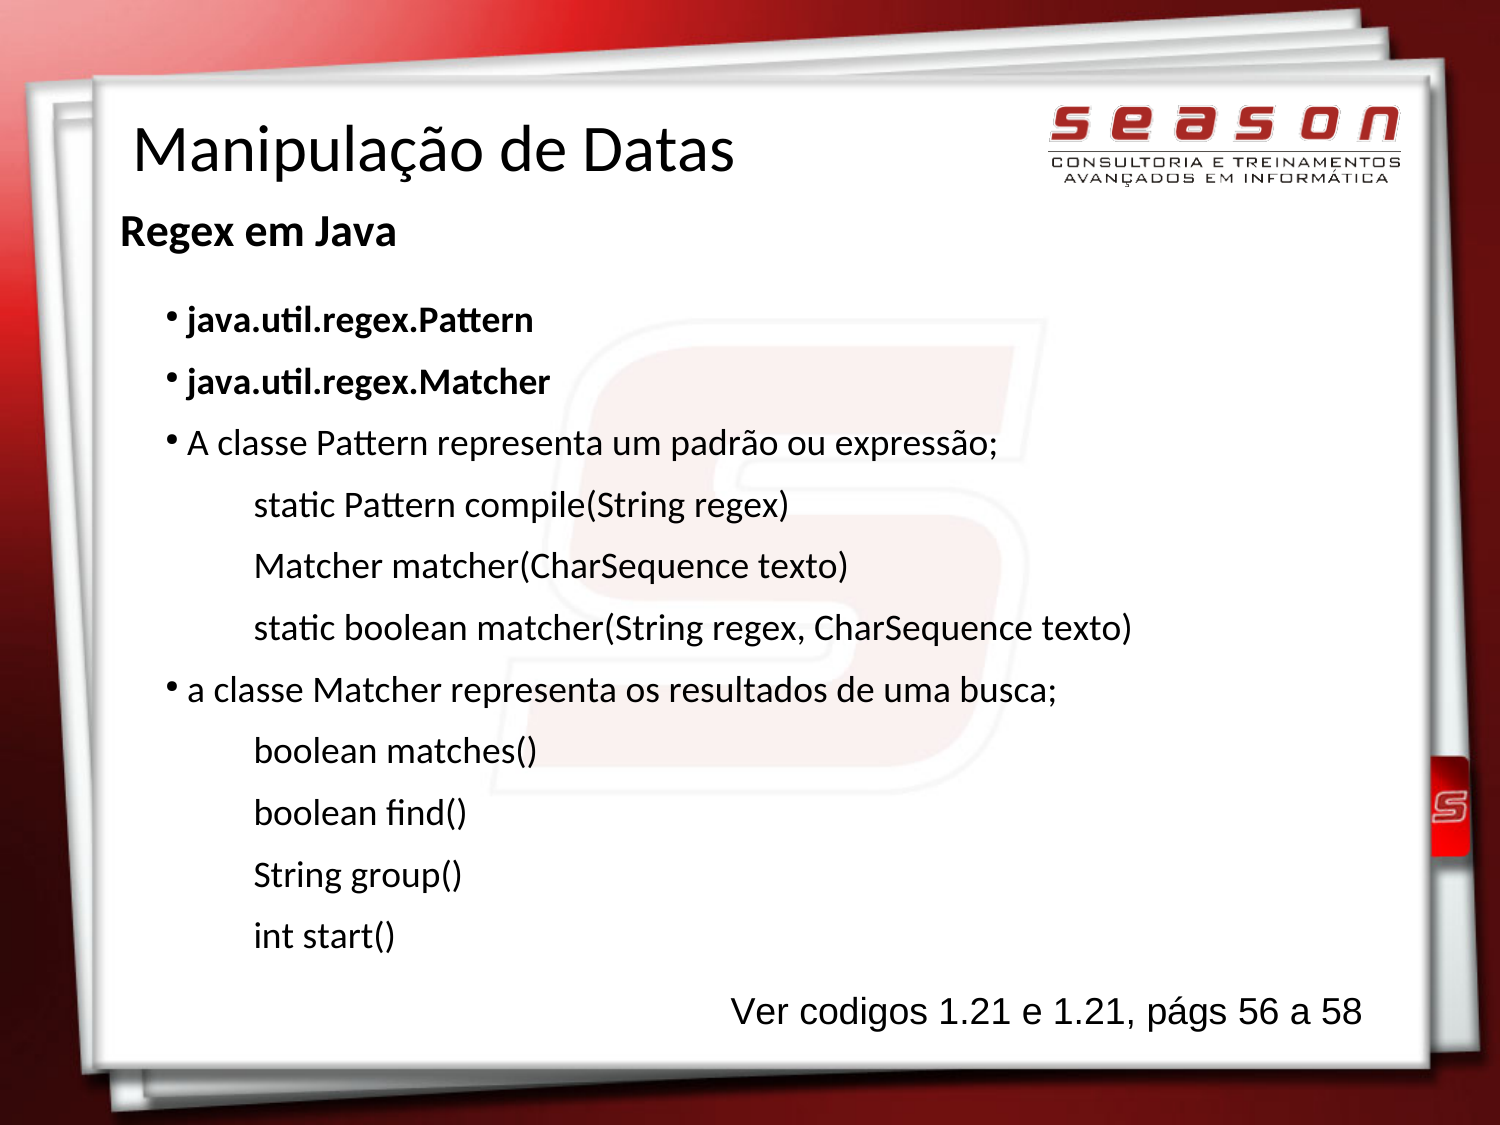

# Manipulação de Datas
Regex em Java
 java.util.regex.Pattern
 java.util.regex.Matcher
 A classe Pattern representa um padrão ou expressão;
static Pattern compile(String regex)
Matcher matcher(CharSequence texto)
static boolean matcher(String regex, CharSequence texto)
 a classe Matcher representa os resultados de uma busca;
boolean matches()
boolean find()
String group()
int start()
Ver codigos 1.21 e 1.21, págs 56 a 58